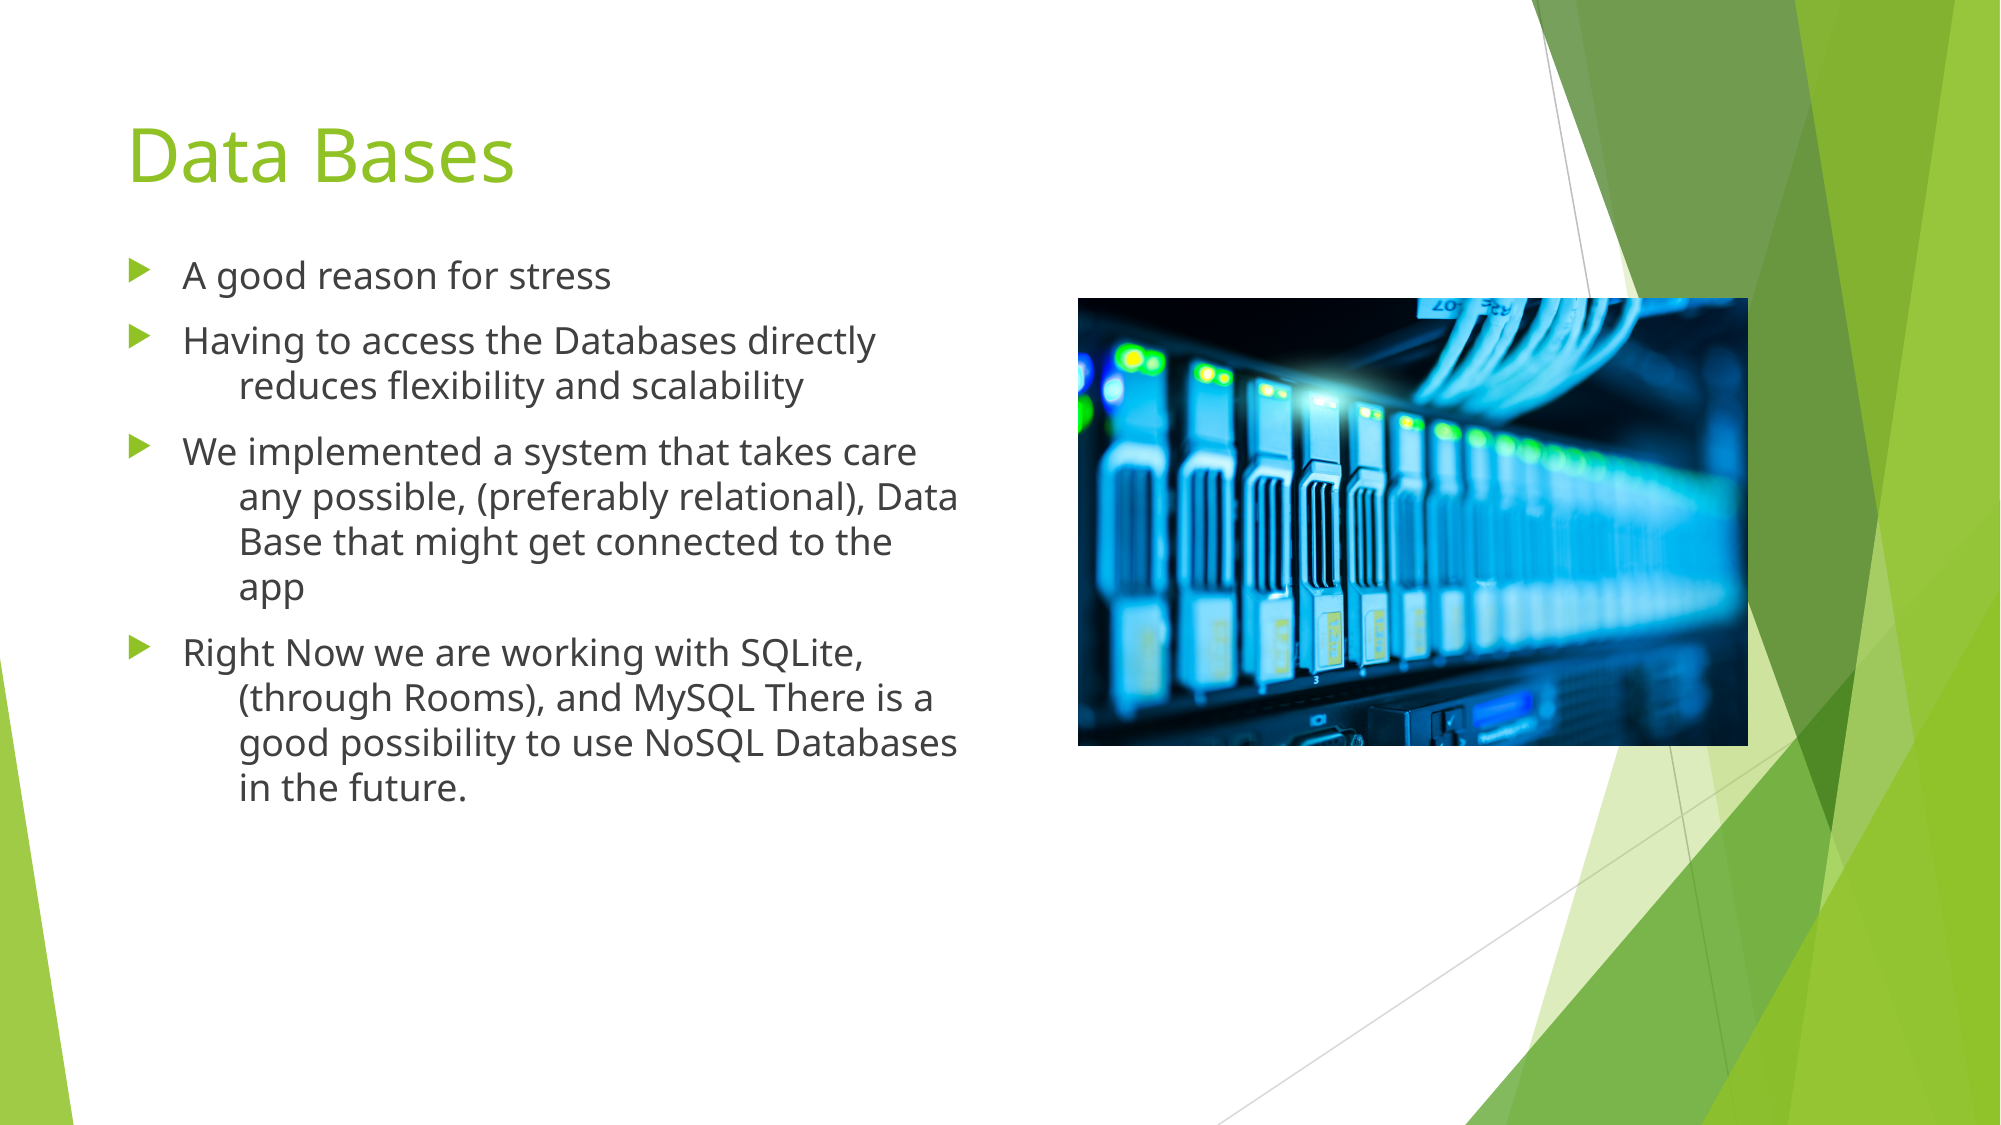

# Data Bases
A good reason for stress
Having to access the Databases directly reduces flexibility and scalability
We implemented a system that takes care any possible, (preferably relational), Data Base that might get connected to the app
Right Now we are working with SQLite, (through Rooms), and MySQL There is a good possibility to use NoSQL Databases in the future.